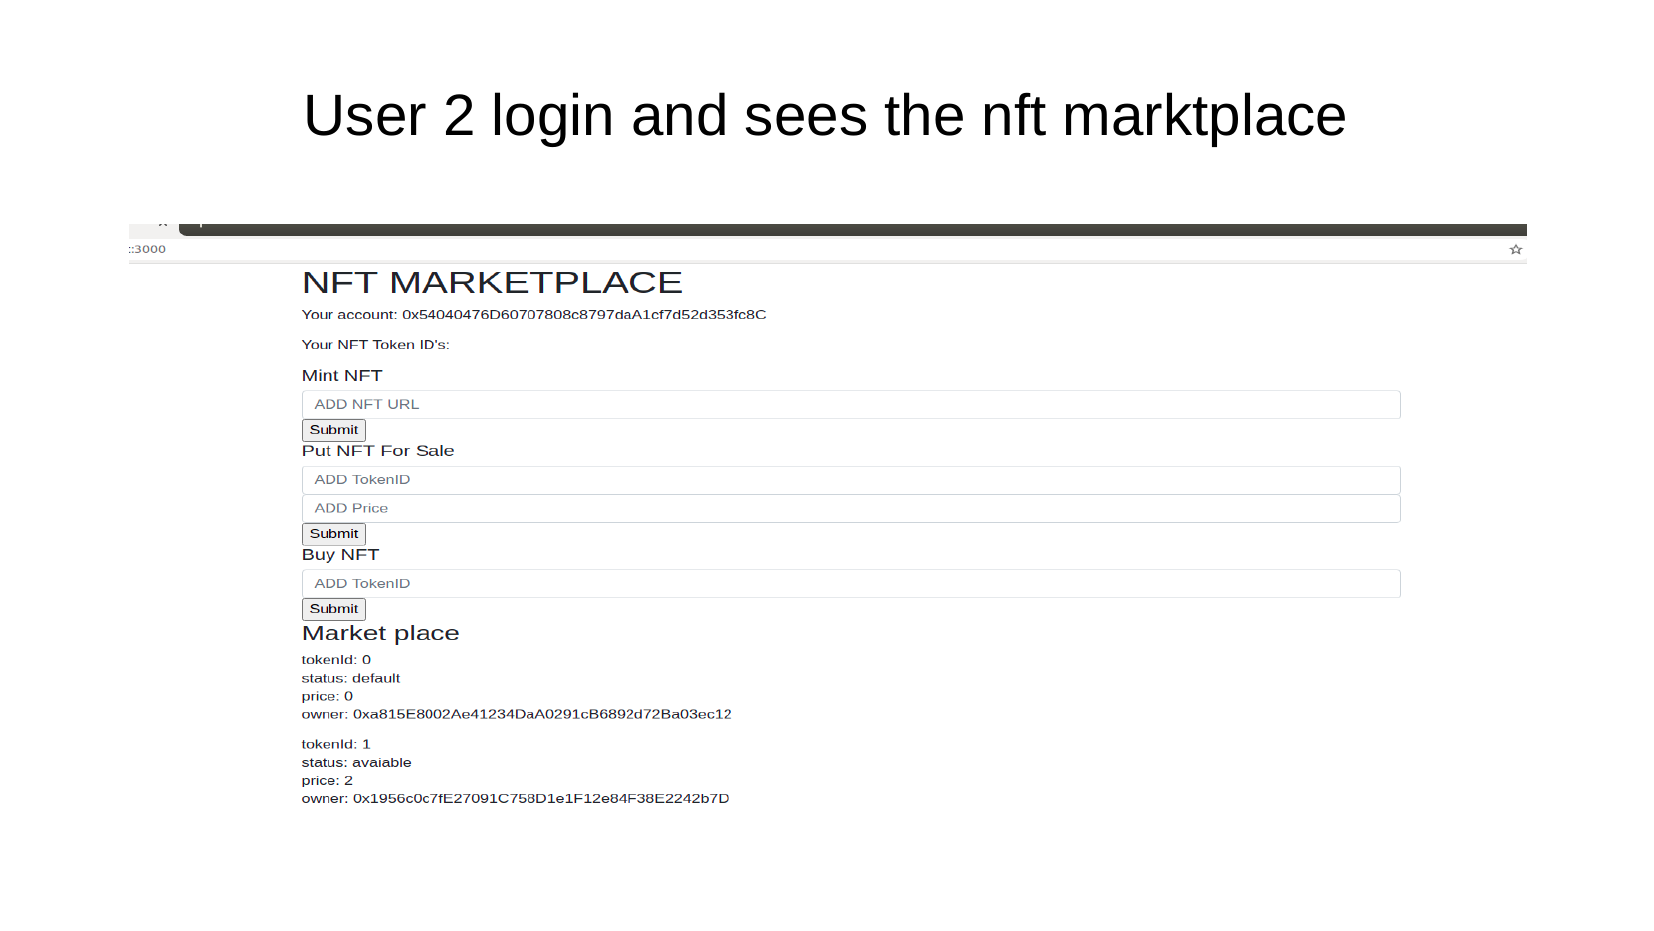

# User 2 login and sees the nft marktplace